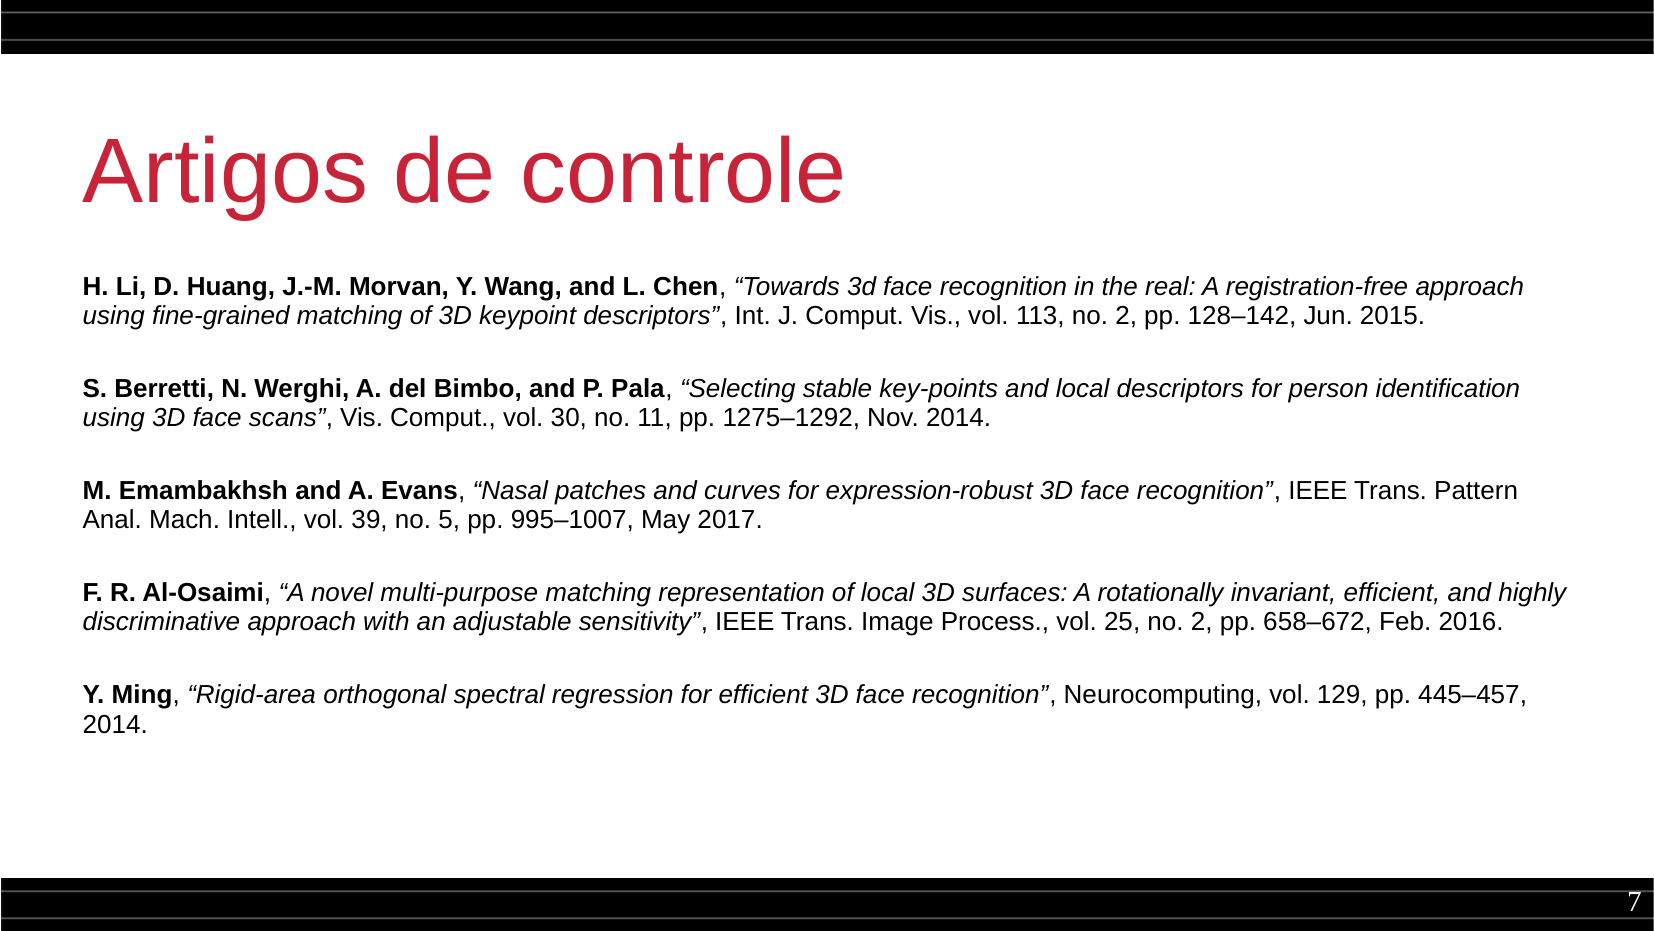

# Artigos de controle
H. Li, D. Huang, J.-M. Morvan, Y. Wang, and L. Chen, “Towards 3d face recognition in the real: A registration-free approach using fine-grained matching of 3D keypoint descriptors”, Int. J. Comput. Vis., vol. 113, no. 2, pp. 128–142, Jun. 2015.
S. Berretti, N. Werghi, A. del Bimbo, and P. Pala, “Selecting stable key-points and local descriptors for person identification using 3D face scans”, Vis. Comput., vol. 30, no. 11, pp. 1275–1292, Nov. 2014.
M. Emambakhsh and A. Evans, “Nasal patches and curves for expression-robust 3D face recognition”, IEEE Trans. Pattern Anal. Mach. Intell., vol. 39, no. 5, pp. 995–1007, May 2017.
F. R. Al-Osaimi, “A novel multi-purpose matching representation of local 3D surfaces: A rotationally invariant, efficient, and highly discriminative approach with an adjustable sensitivity”, IEEE Trans. Image Process., vol. 25, no. 2, pp. 658–672, Feb. 2016.
Y. Ming, “Rigid-area orthogonal spectral regression for efficient 3D face recognition”, Neurocomputing, vol. 129, pp. 445–457, 2014.